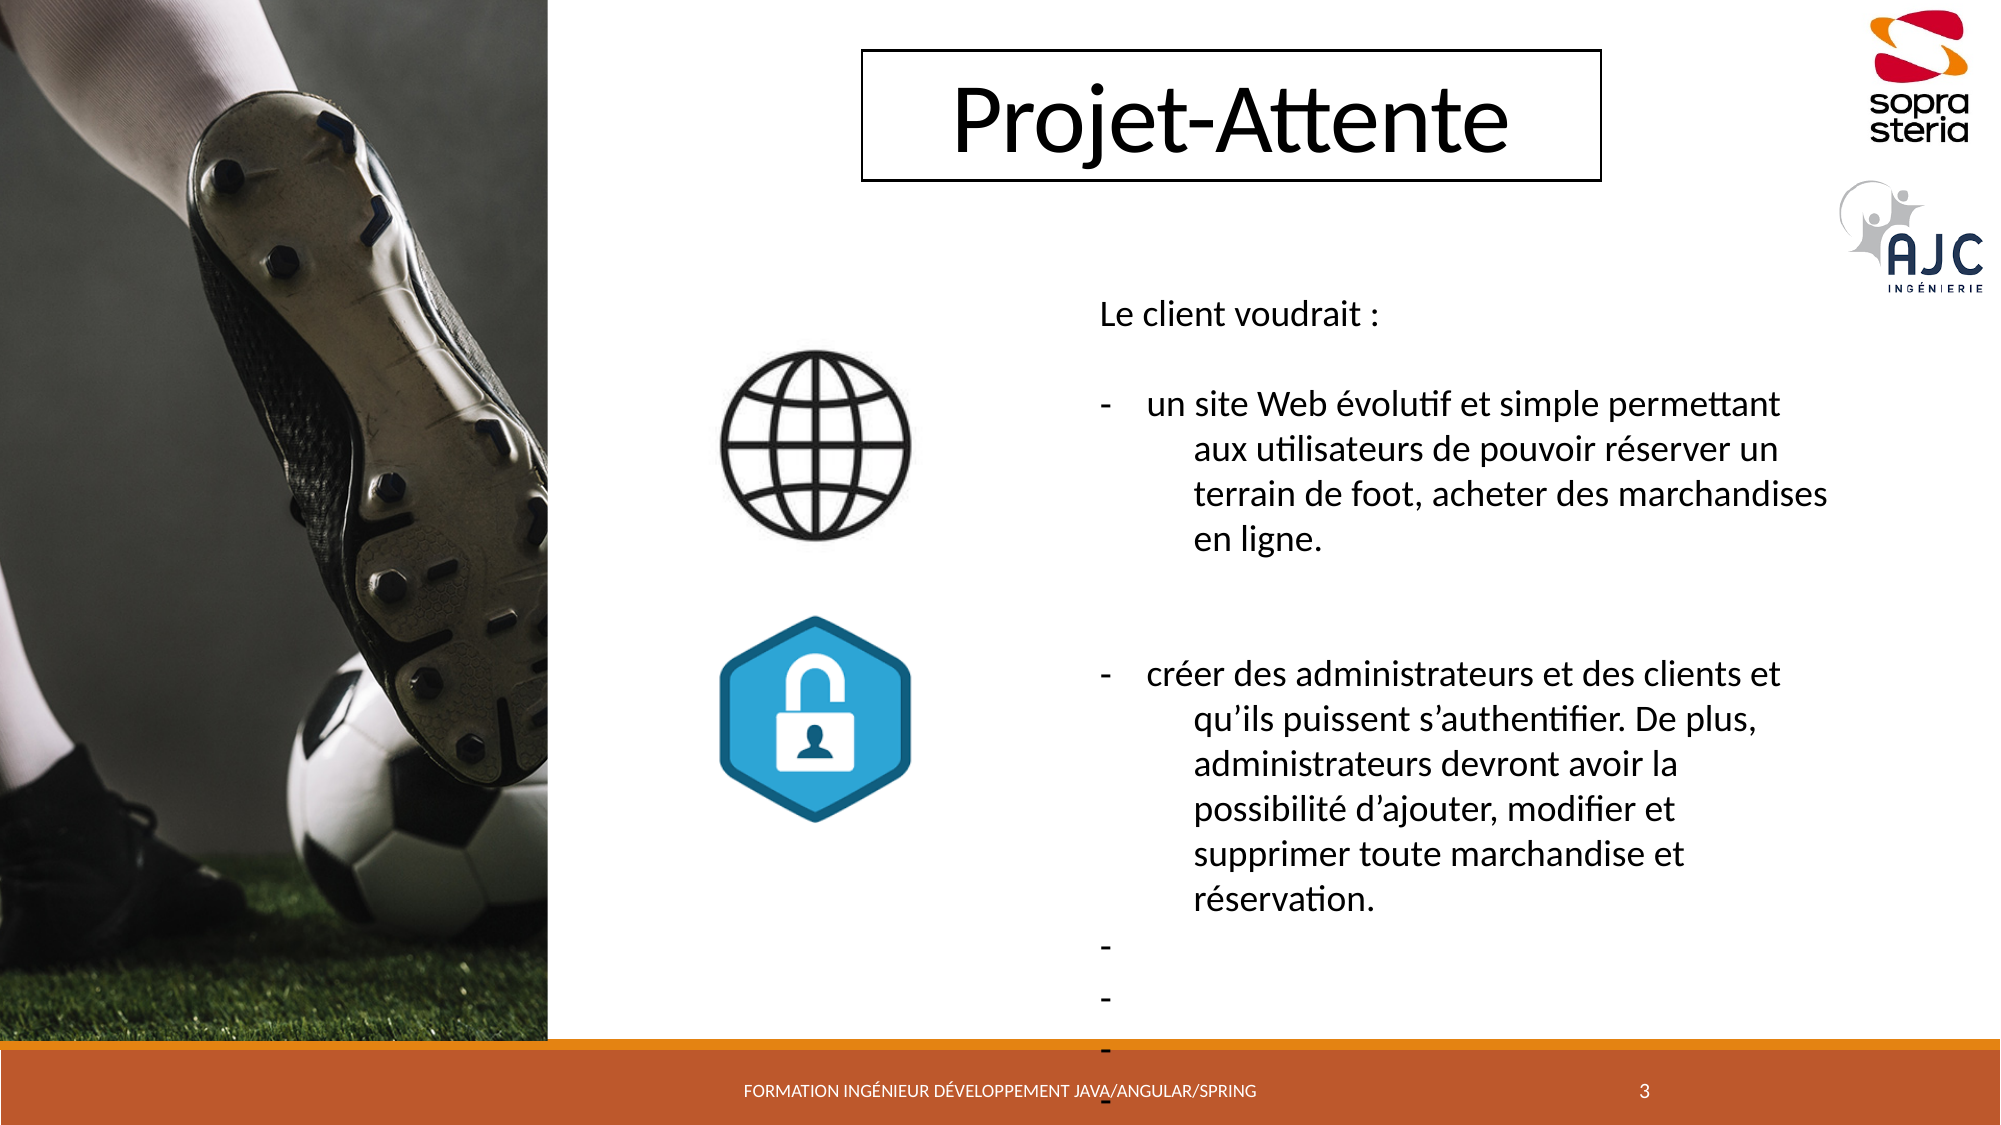

# Projet-Attente
Le client voudrait :
un site Web évolutif et simple permettant aux utilisateurs de pouvoir réserver un terrain de foot, acheter des marchandises en ligne.
créer des administrateurs et des clients et qu’ils puissent s’authentifier. De plus, administrateurs devront avoir la possibilité d’ajouter, modifier et supprimer toute marchandise et réservation.
Formation Ingénieur Développement JAVA/ANGULAR/SPRING